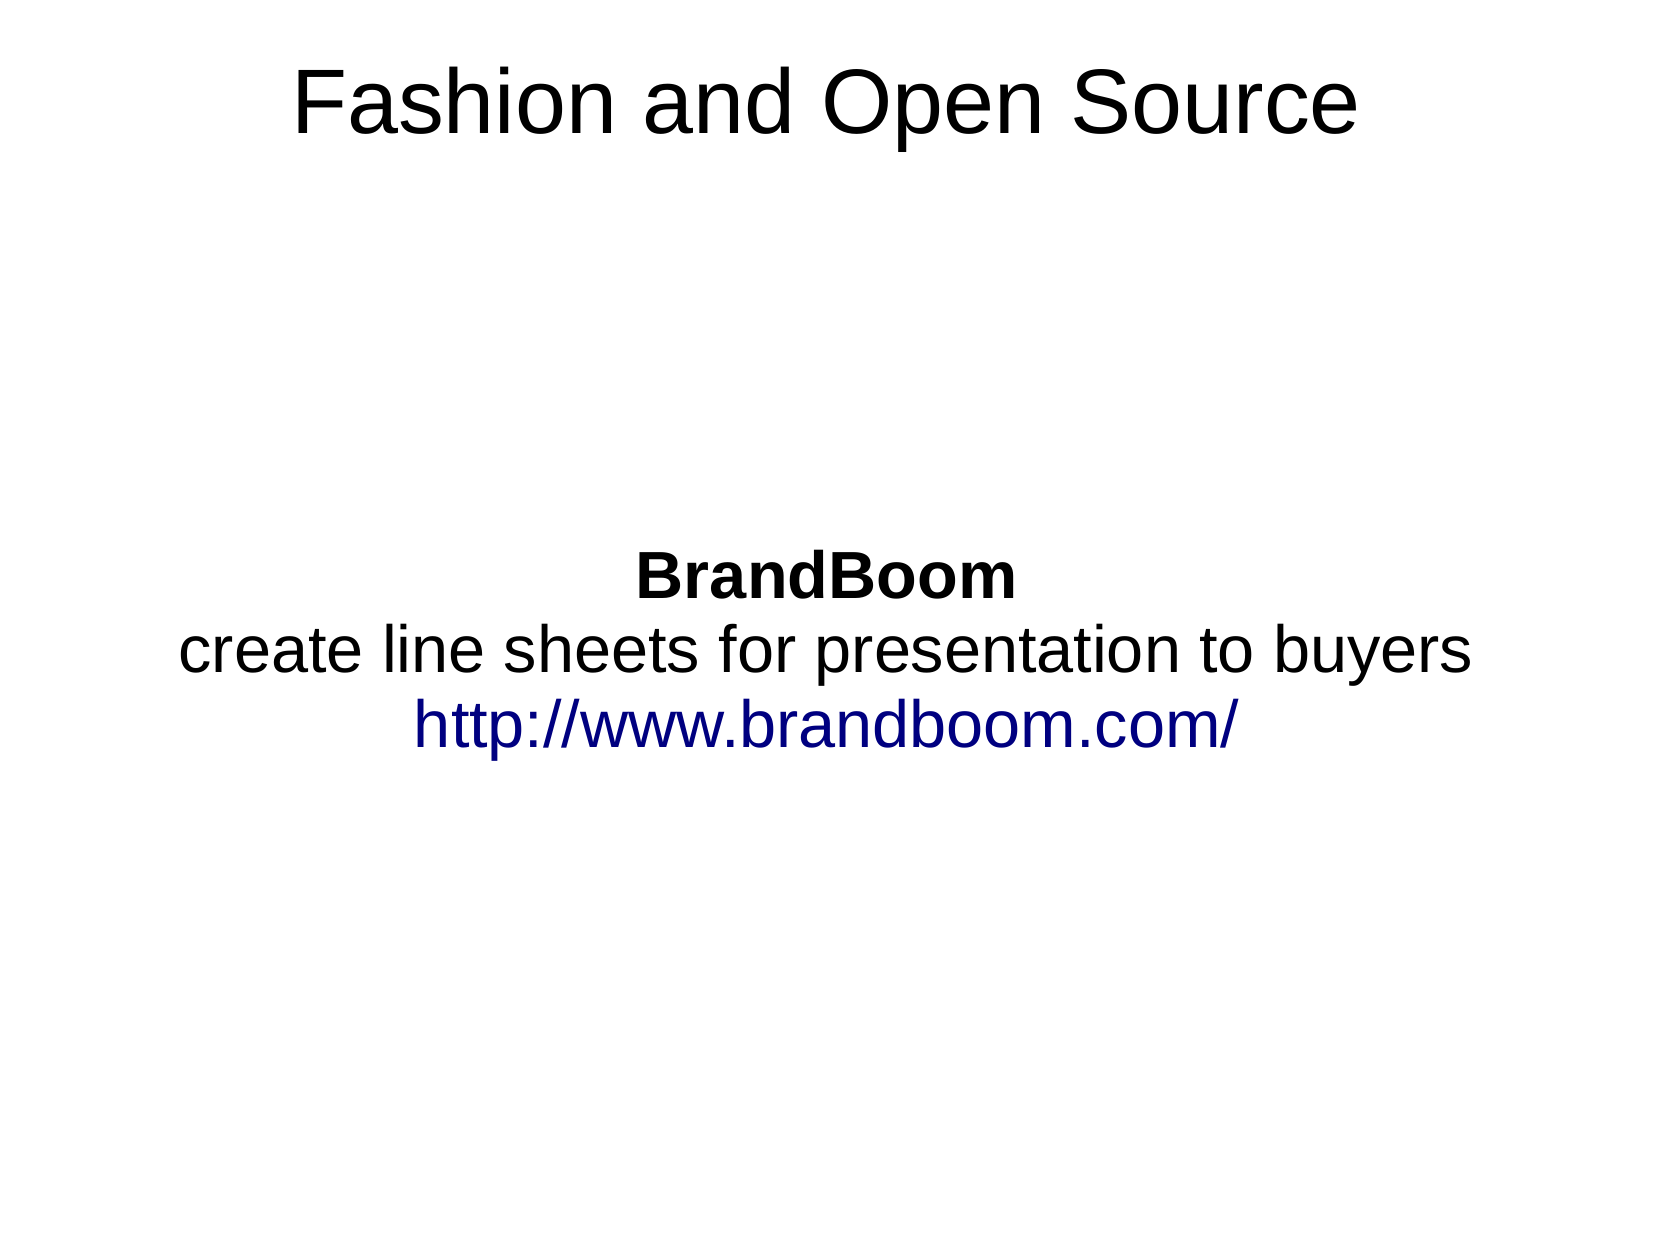

# Fashion and Open Source
BrandBoom
create line sheets for presentation to buyers
http://www.brandboom.com/